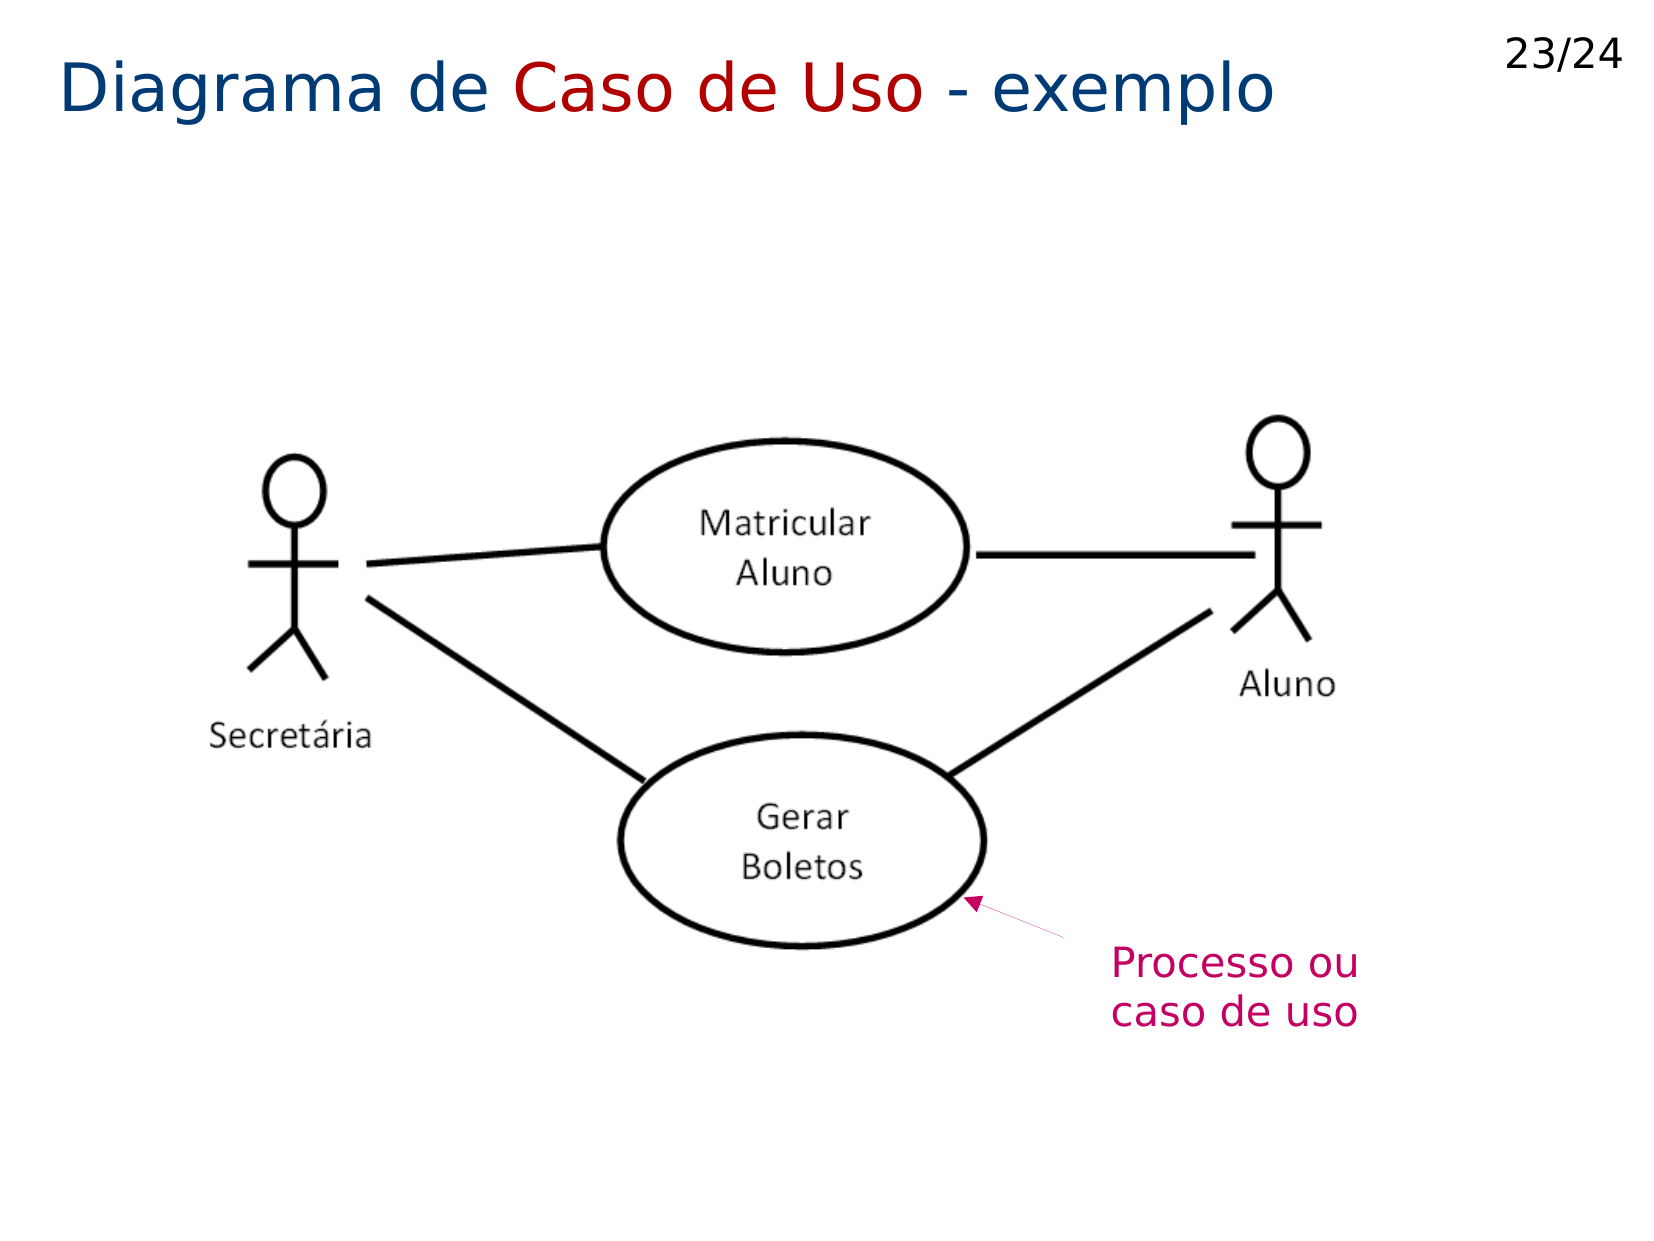

# Diagrama de Caso de Uso - exemplo
23
Processo ou caso de uso